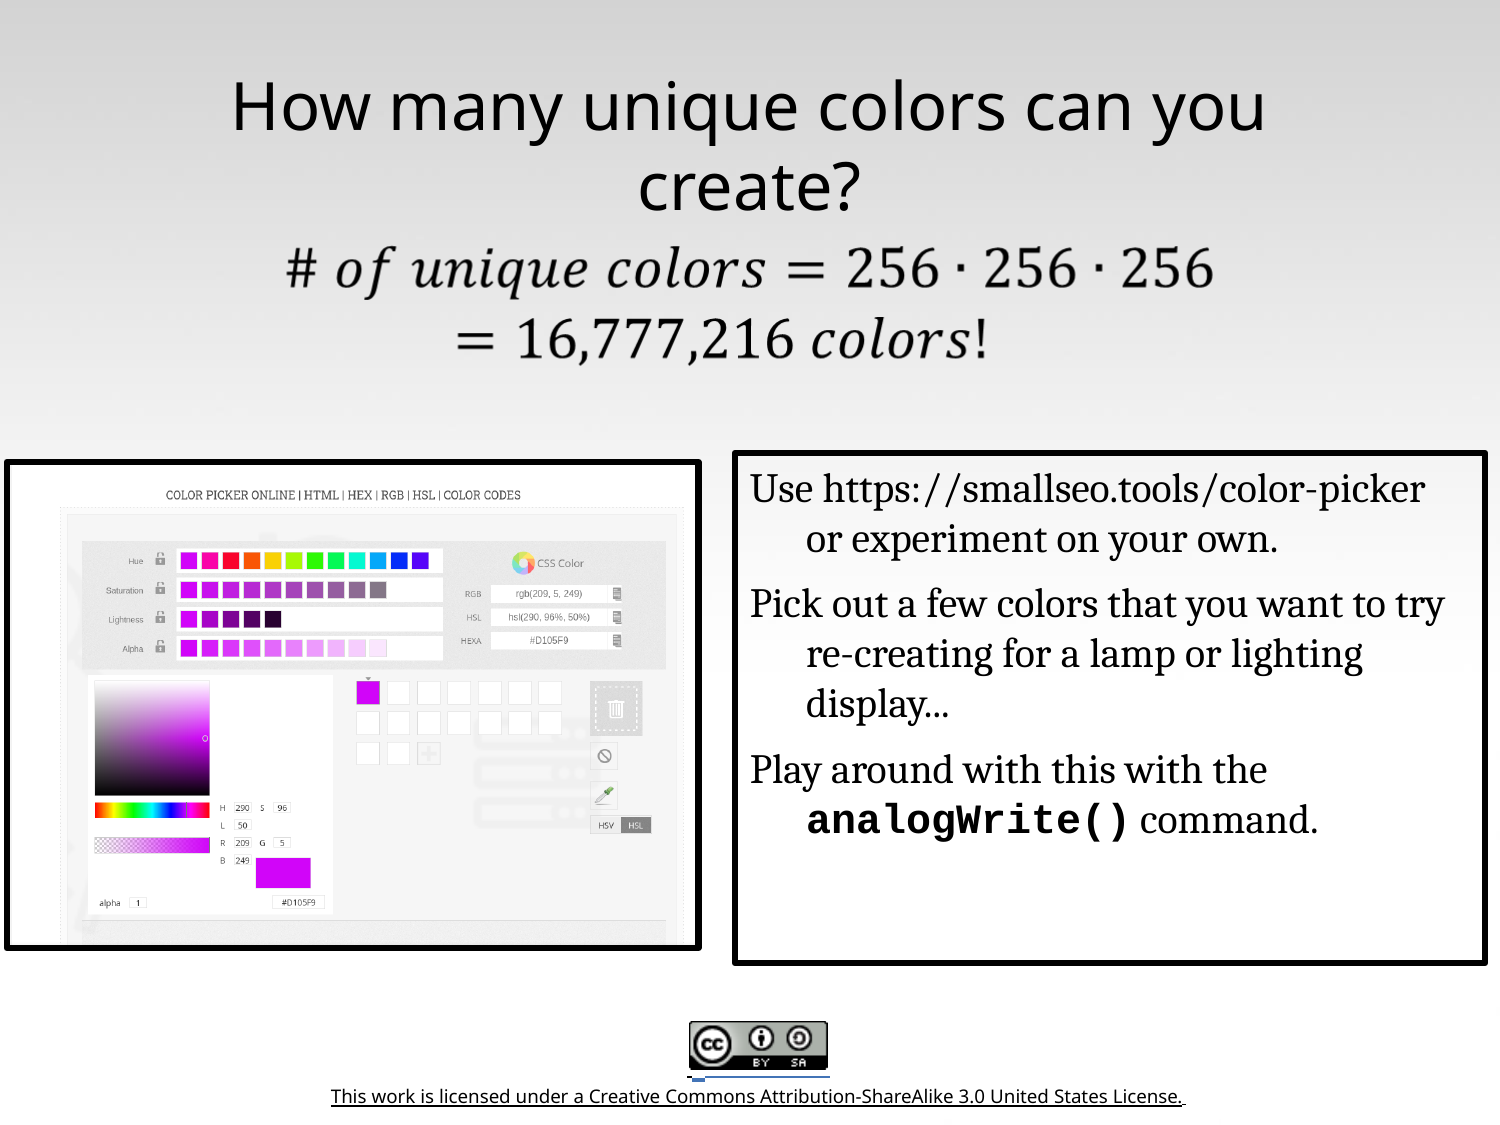

# How many unique colors can you create?
Use https://smallseo.tools/color-picker or experiment on your own.
Pick out a few colors that you want to try re-creating for a lamp or lighting display...
Play around with this with the analogWrite() command.